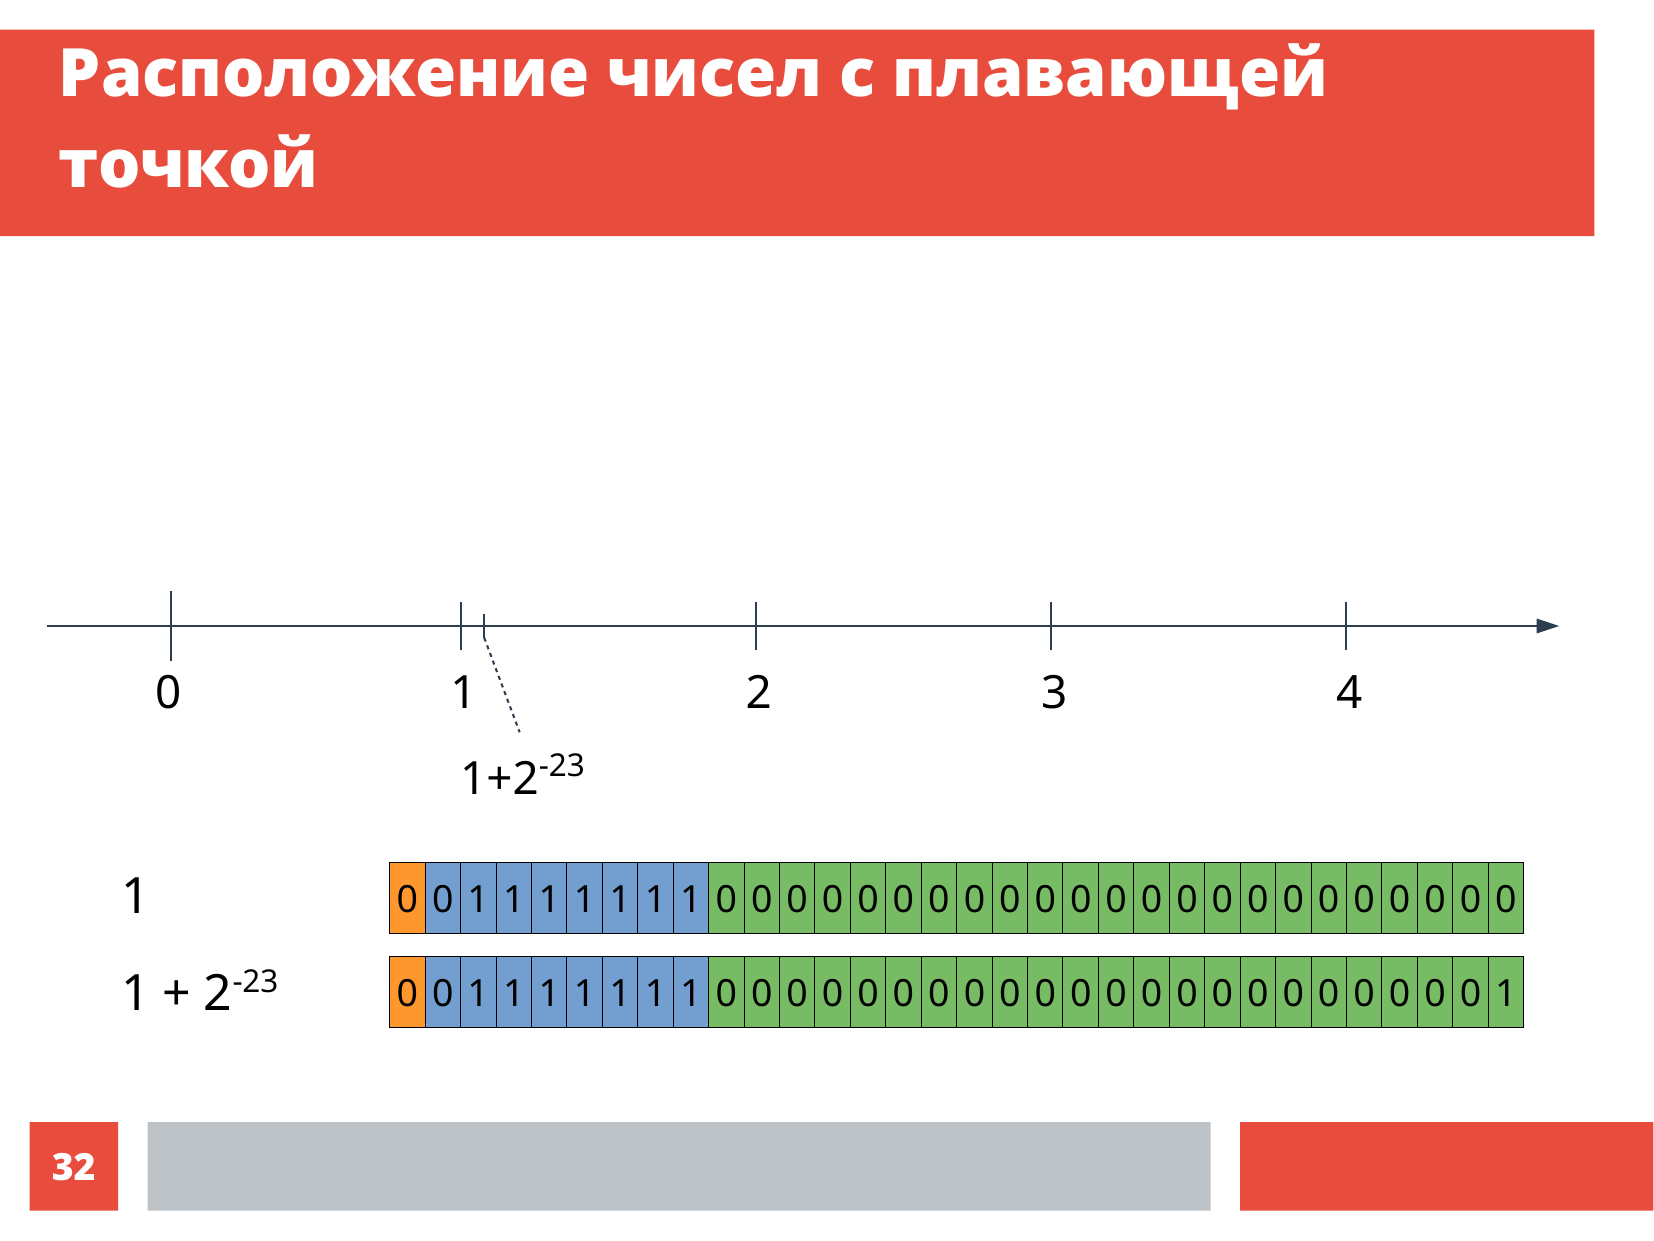

# Расположение чисел с плавающей точкой
0
1
2
3
4
1+2-23
1
0
0
1
1
1
1
1
1
1
0
0
0
0
0
0
0
0
0
0
0
0
0
0
0
0
0
0
0
0
0
0
0
1 + 2-23
0
0
1
1
1
1
1
1
1
0
0
0
0
0
0
0
0
0
0
0
0
0
0
0
0
0
0
0
0
0
0
1
32